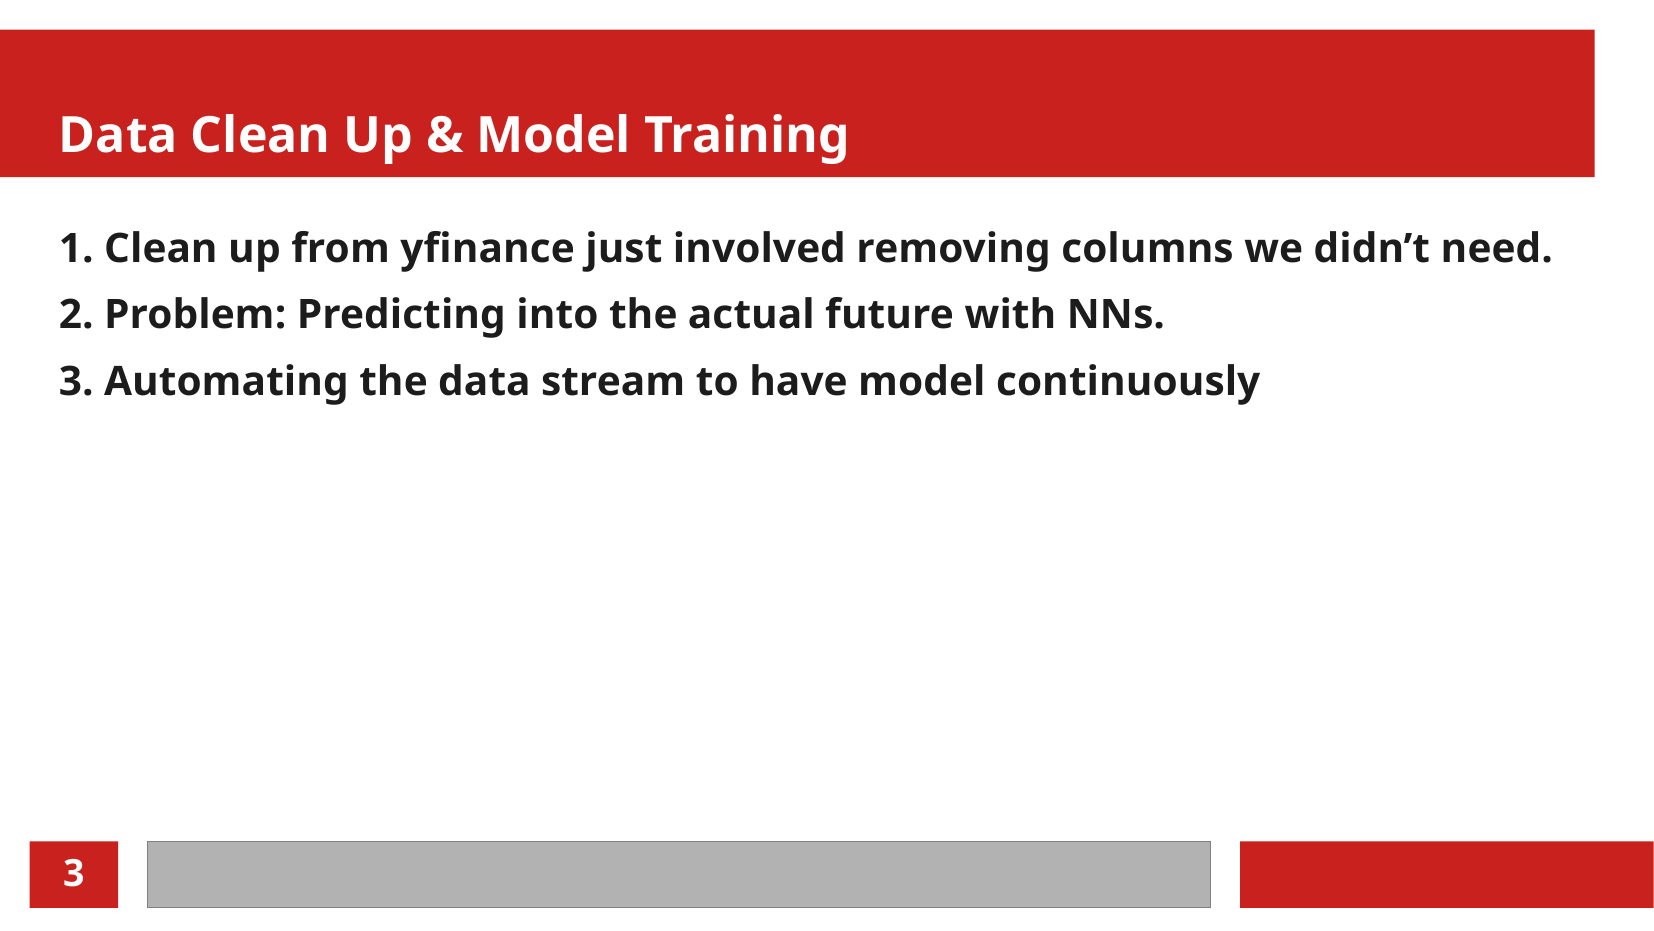

# Data Clean Up & Model Training
1. Clean up from yfinance just involved removing columns we didn’t need.
2. Problem: Predicting into the actual future with NNs.
3. Automating the data stream to have model continuously